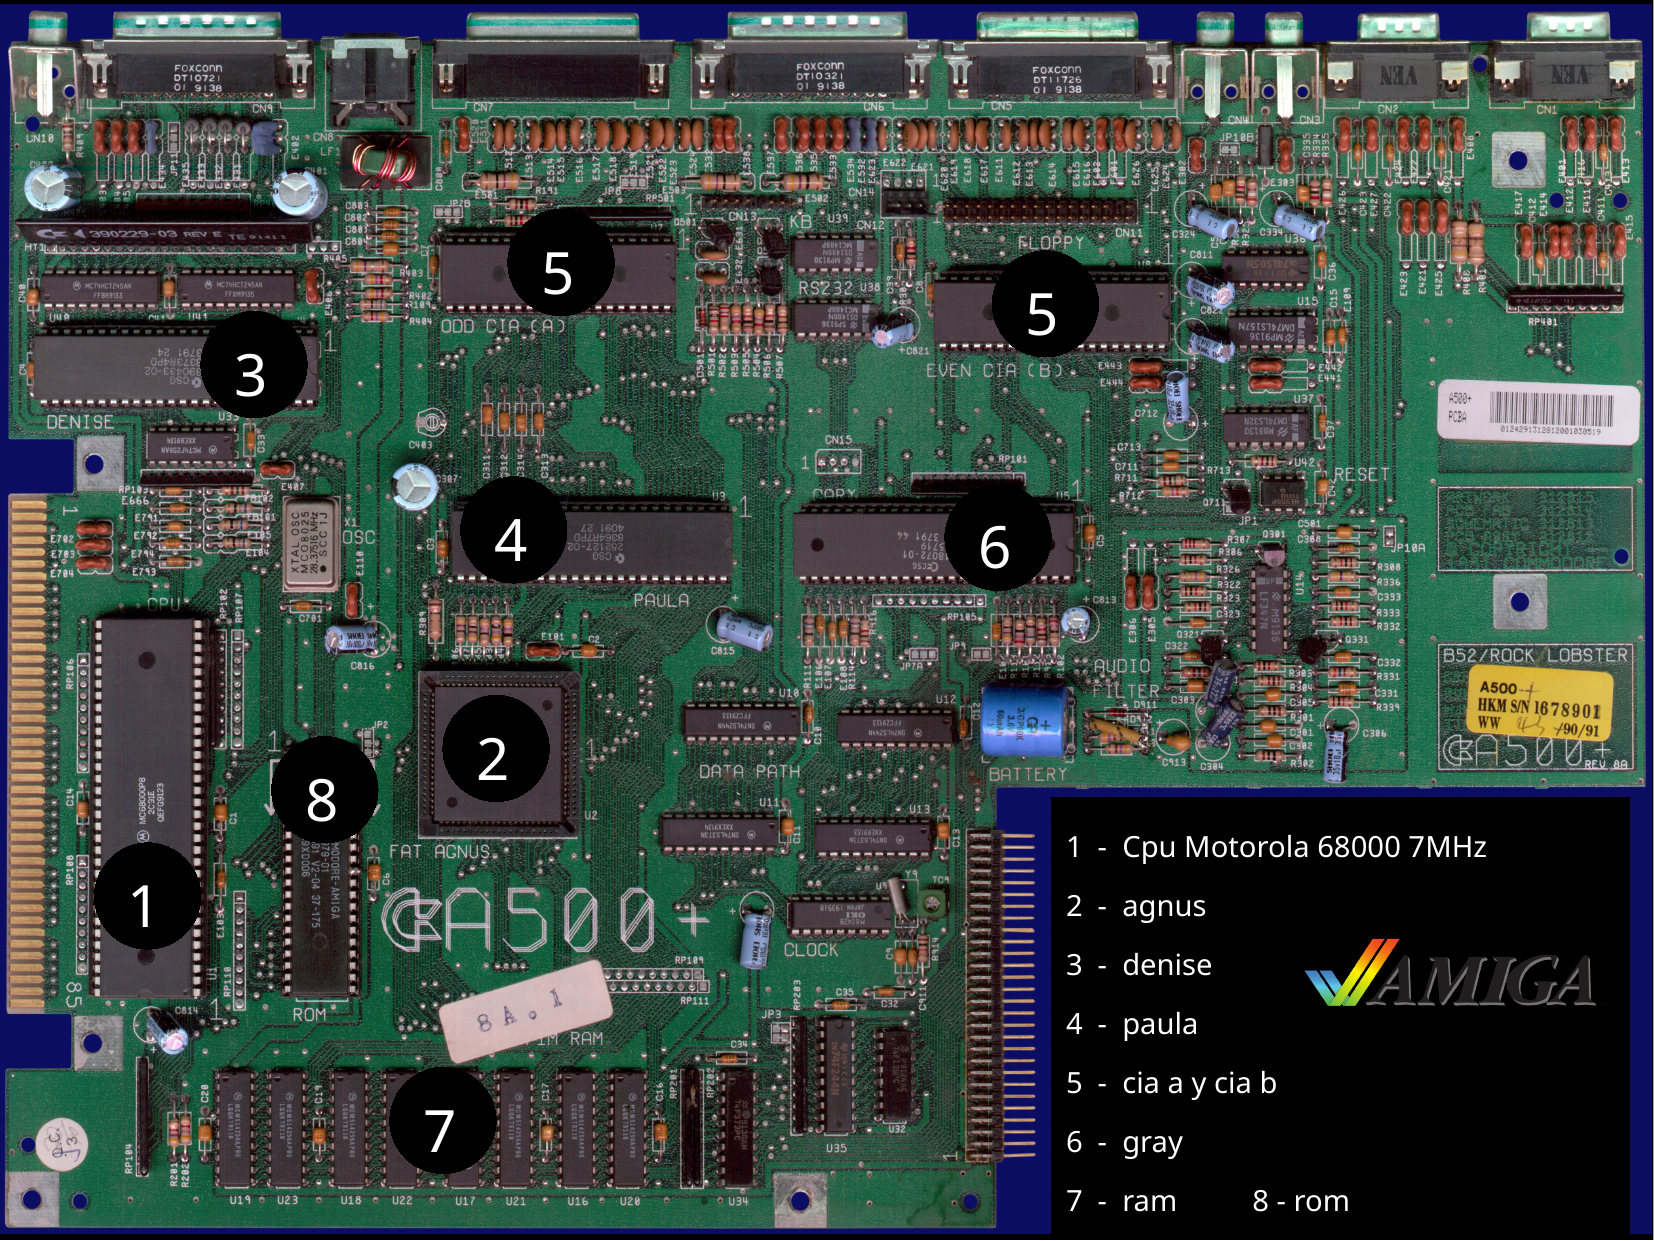

5
5
3
4
6
2
8
1 - Cpu Motorola 68000 7MHz
1
2 - agnus
3 - denise
4 - paula
5 - cia a y cia b
7
6 - gray
7 - ram 8 - rom